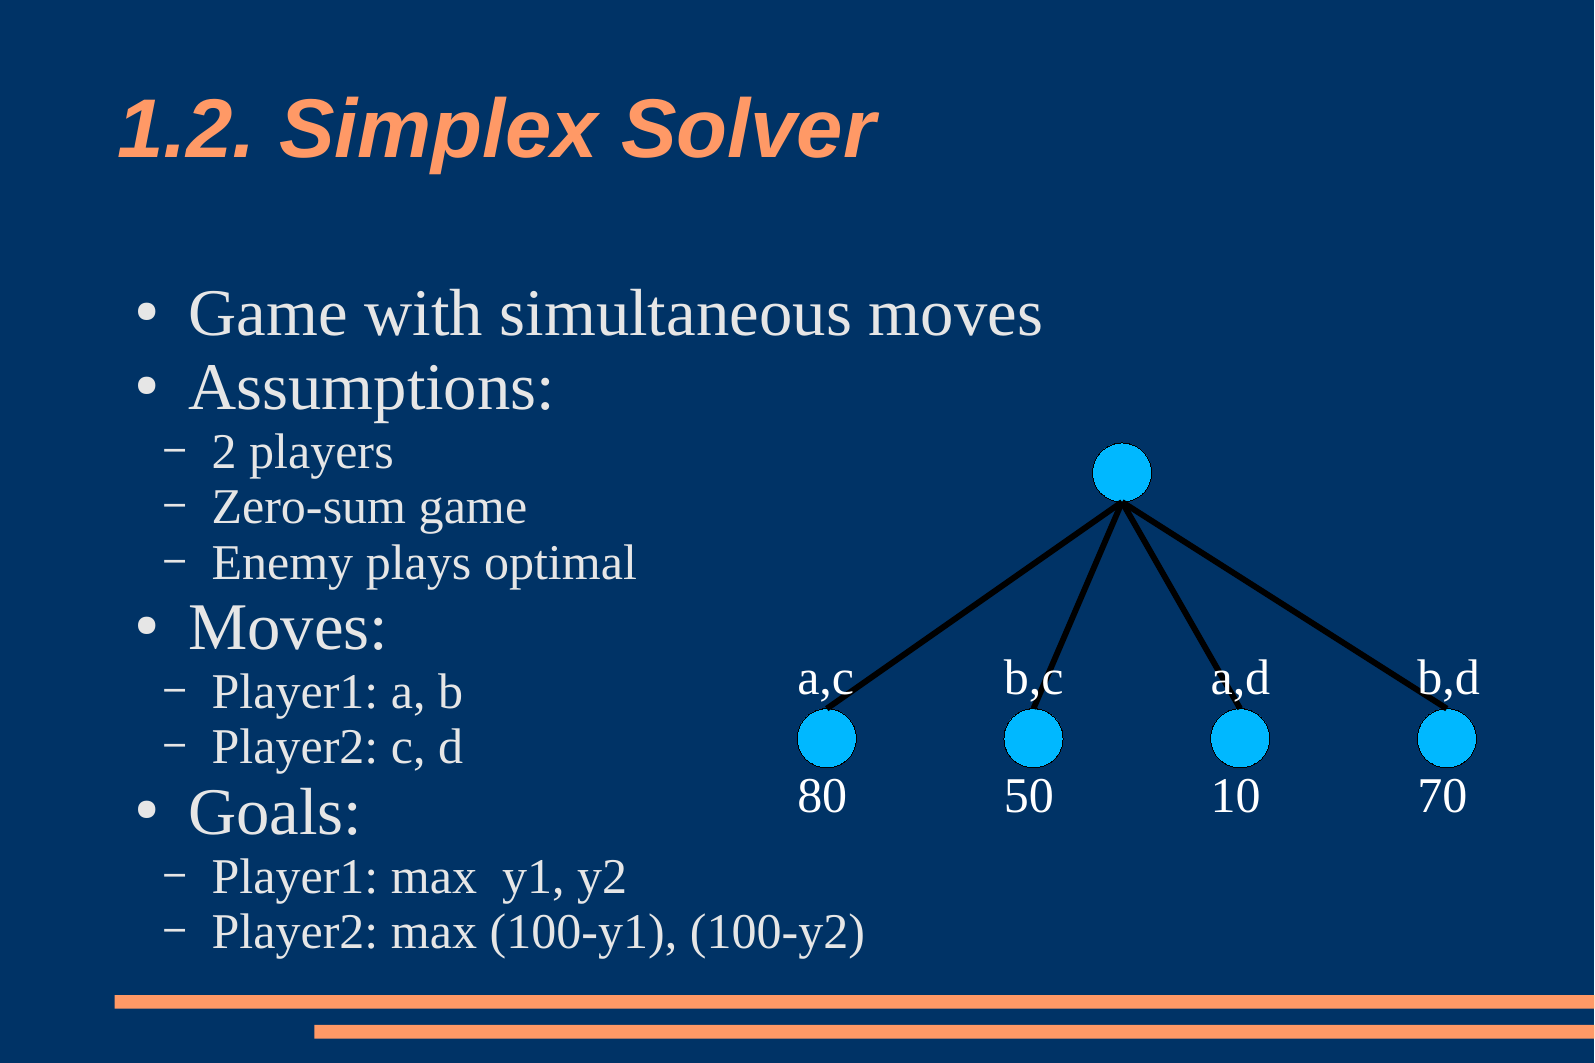

# 1.2. Simplex Solver
Game with simultaneous moves
Assumptions:
2 players
Zero-sum game
Enemy plays optimal
Moves:
Player1: a, b
Player2: c, d
Goals:
Player1: max y1, y2
Player2: max (100-y1), (100-y2)
a,c
b,c
a,d
b,d
80
50
10
70